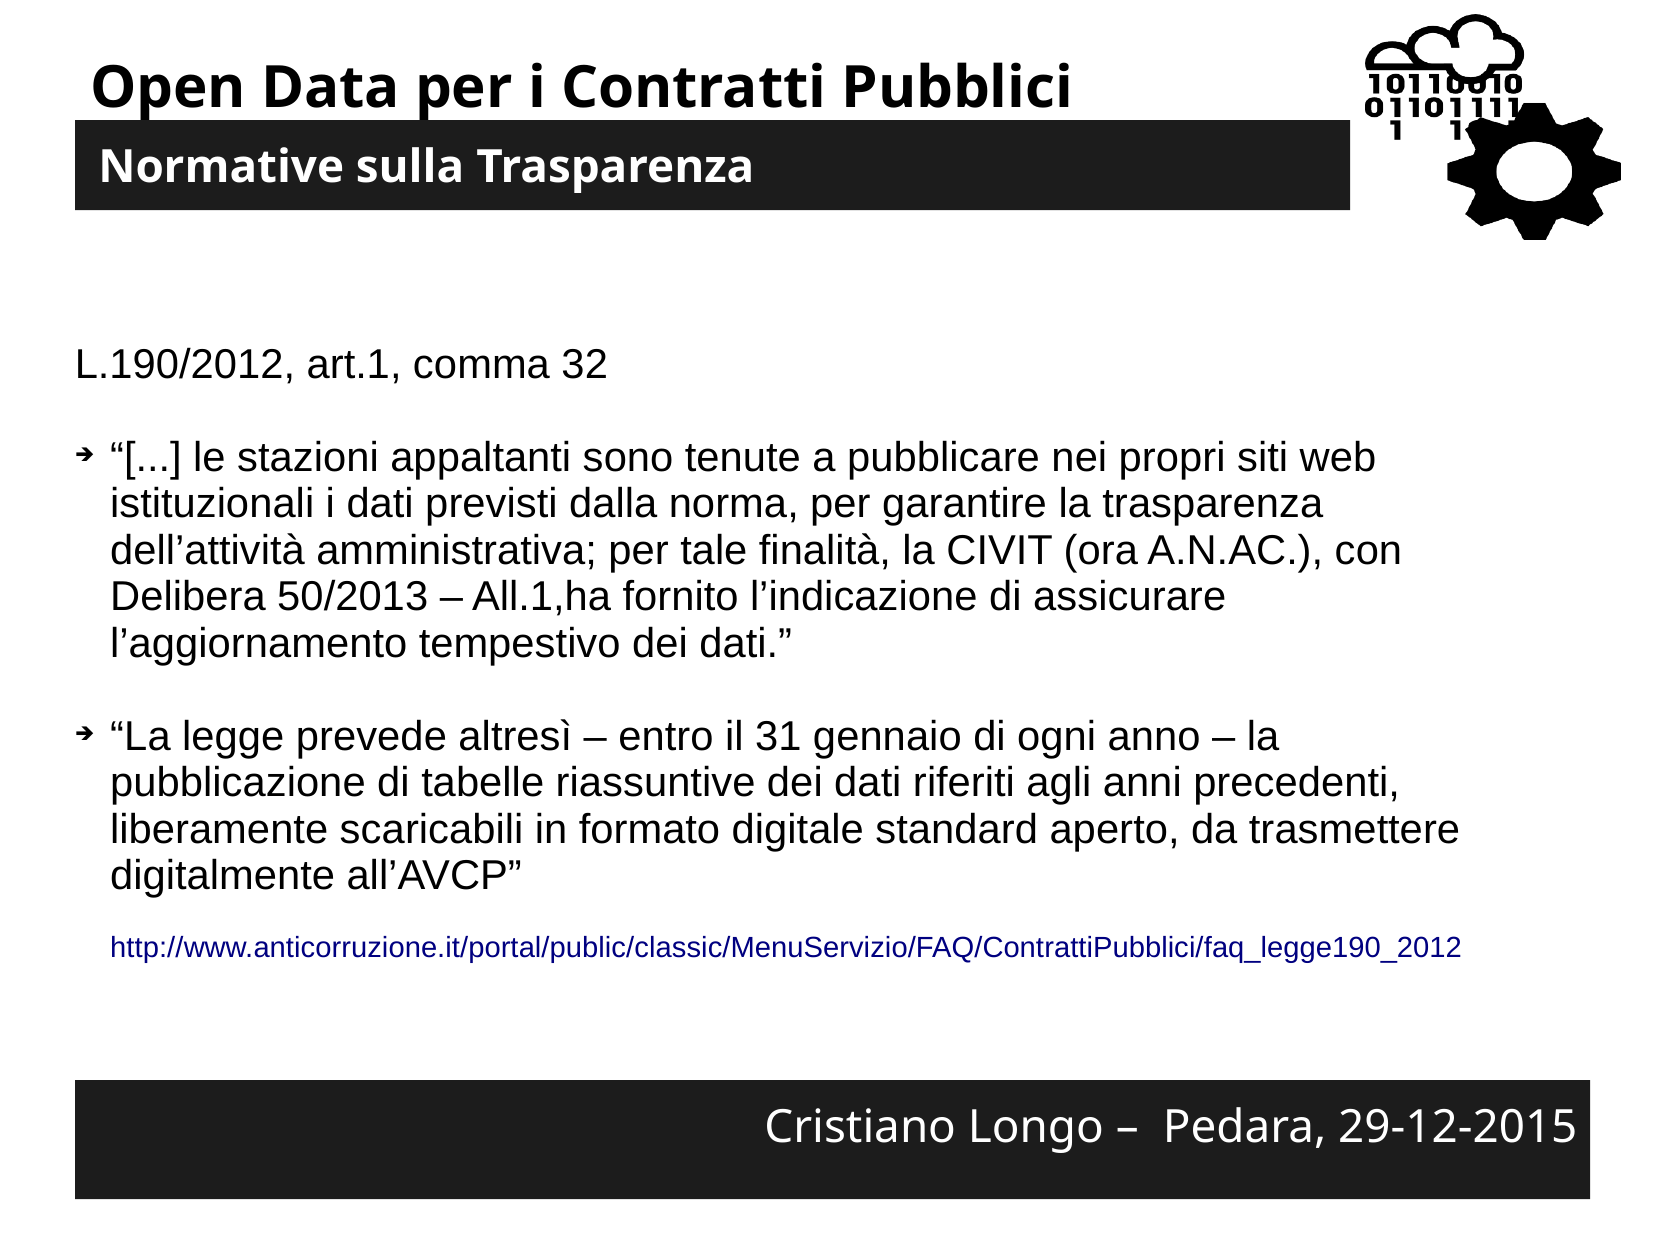

# Open Data per i Contratti Pubblici
 Normative sulla Trasparenza
L.190/2012, art.1, comma 32
“[...] le stazioni appaltanti sono tenute a pubblicare nei propri siti web istituzionali i dati previsti dalla norma, per garantire la trasparenza dell’attività amministrativa; per tale finalità, la CIVIT (ora A.N.AC.), con Delibera 50/2013 – All.1,ha fornito l’indicazione di assicurare l’aggiornamento tempestivo dei dati.”
“La legge prevede altresì – entro il 31 gennaio di ogni anno – la pubblicazione di tabelle riassuntive dei dati riferiti agli anni precedenti, liberamente scaricabili in formato digitale standard aperto, da trasmettere digitalmente all’AVCP”
http://www.anticorruzione.it/portal/public/classic/MenuServizio/FAQ/ContrattiPubblici/faq_legge190_2012
 Cristiano Longo – Pedara, 29-12-2015